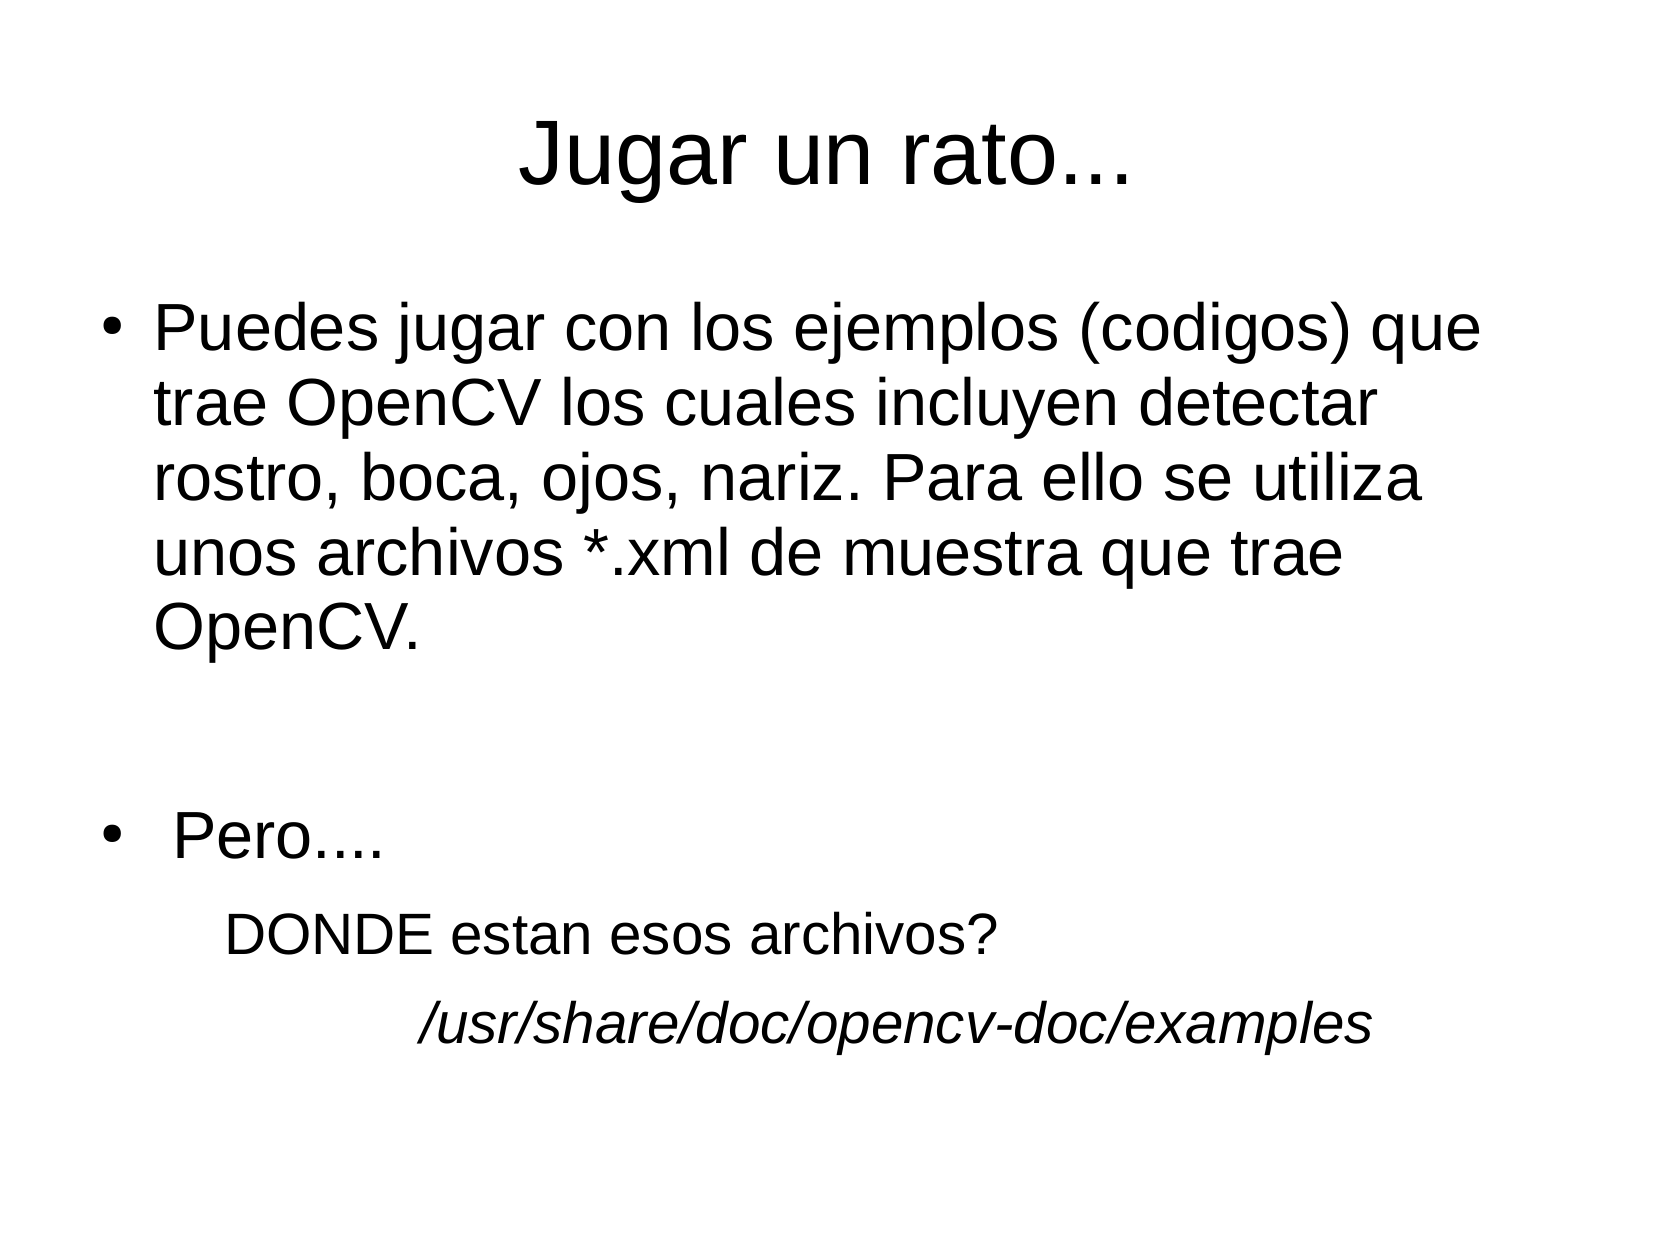

# Jugar un rato...
Puedes jugar con los ejemplos (codigos) que trae OpenCV los cuales incluyen detectar rostro, boca, ojos, nariz. Para ello se utiliza unos archivos *.xml de muestra que trae OpenCV.
 Pero....
DONDE estan esos archivos?
/usr/share/doc/opencv-doc/examples